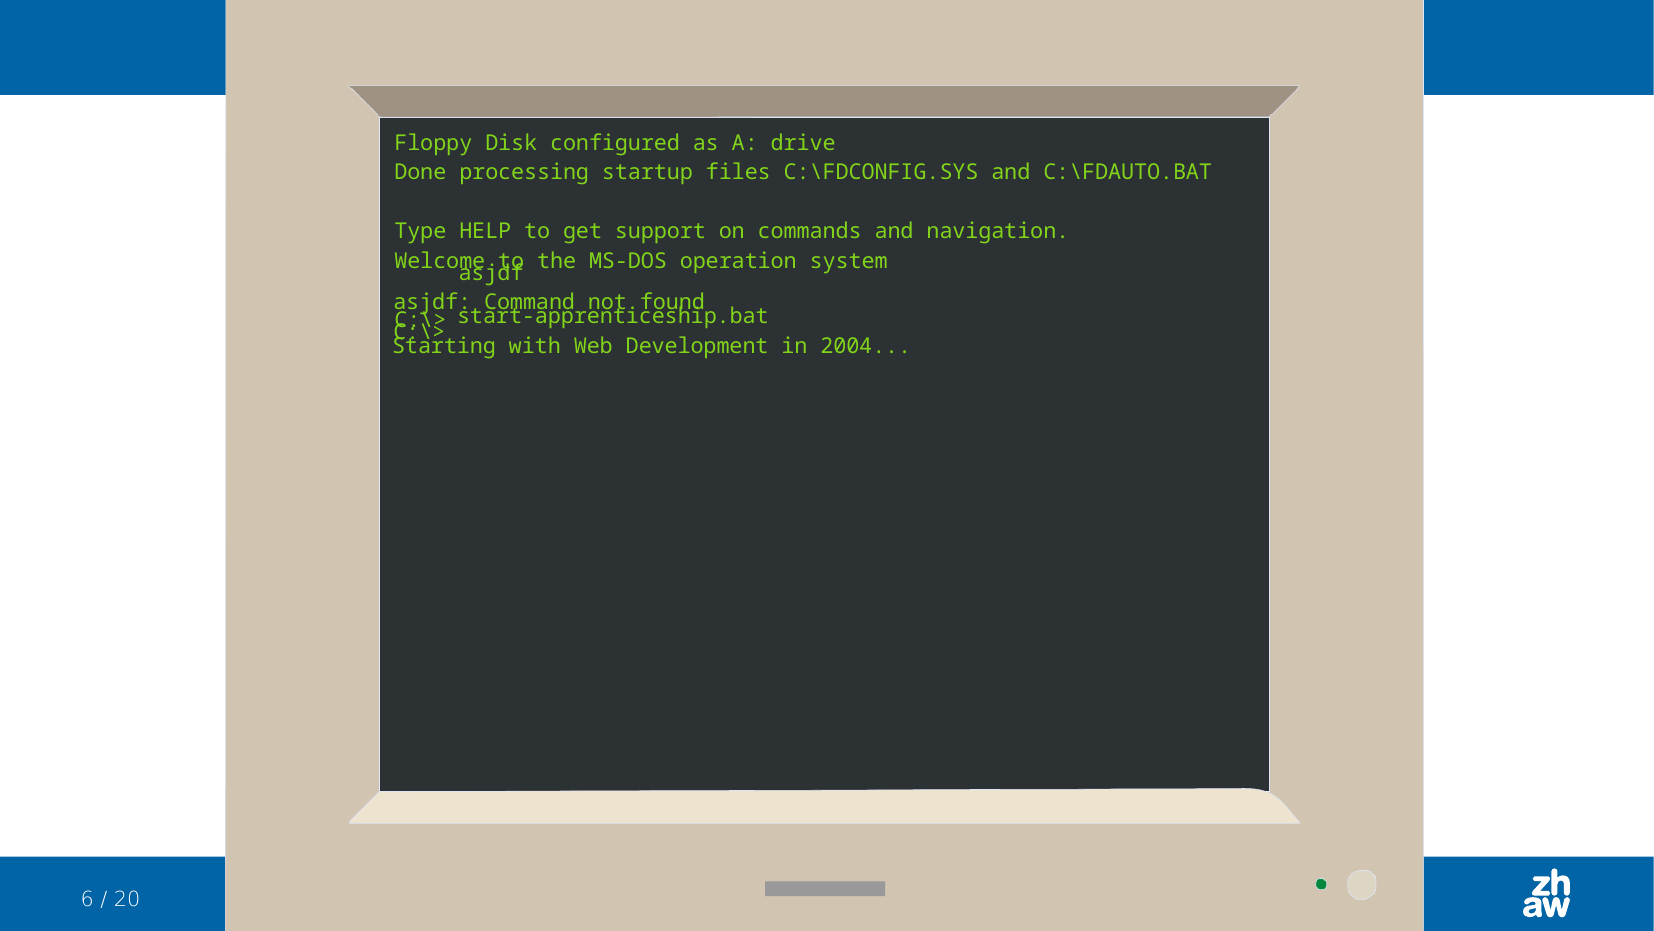

Floppy Disk configured as A: drive
Done processing startup files C:\FDCONFIG.SYS and C:\FDAUTO.BAT
Type HELP to get support on commands and navigation.
Welcome to the MS-DOS operation system
C:\>
 asjdf
asjdf: Command not found
C:\>
 start-apprenticeship.bat
Starting with Web Development in 2004...
6